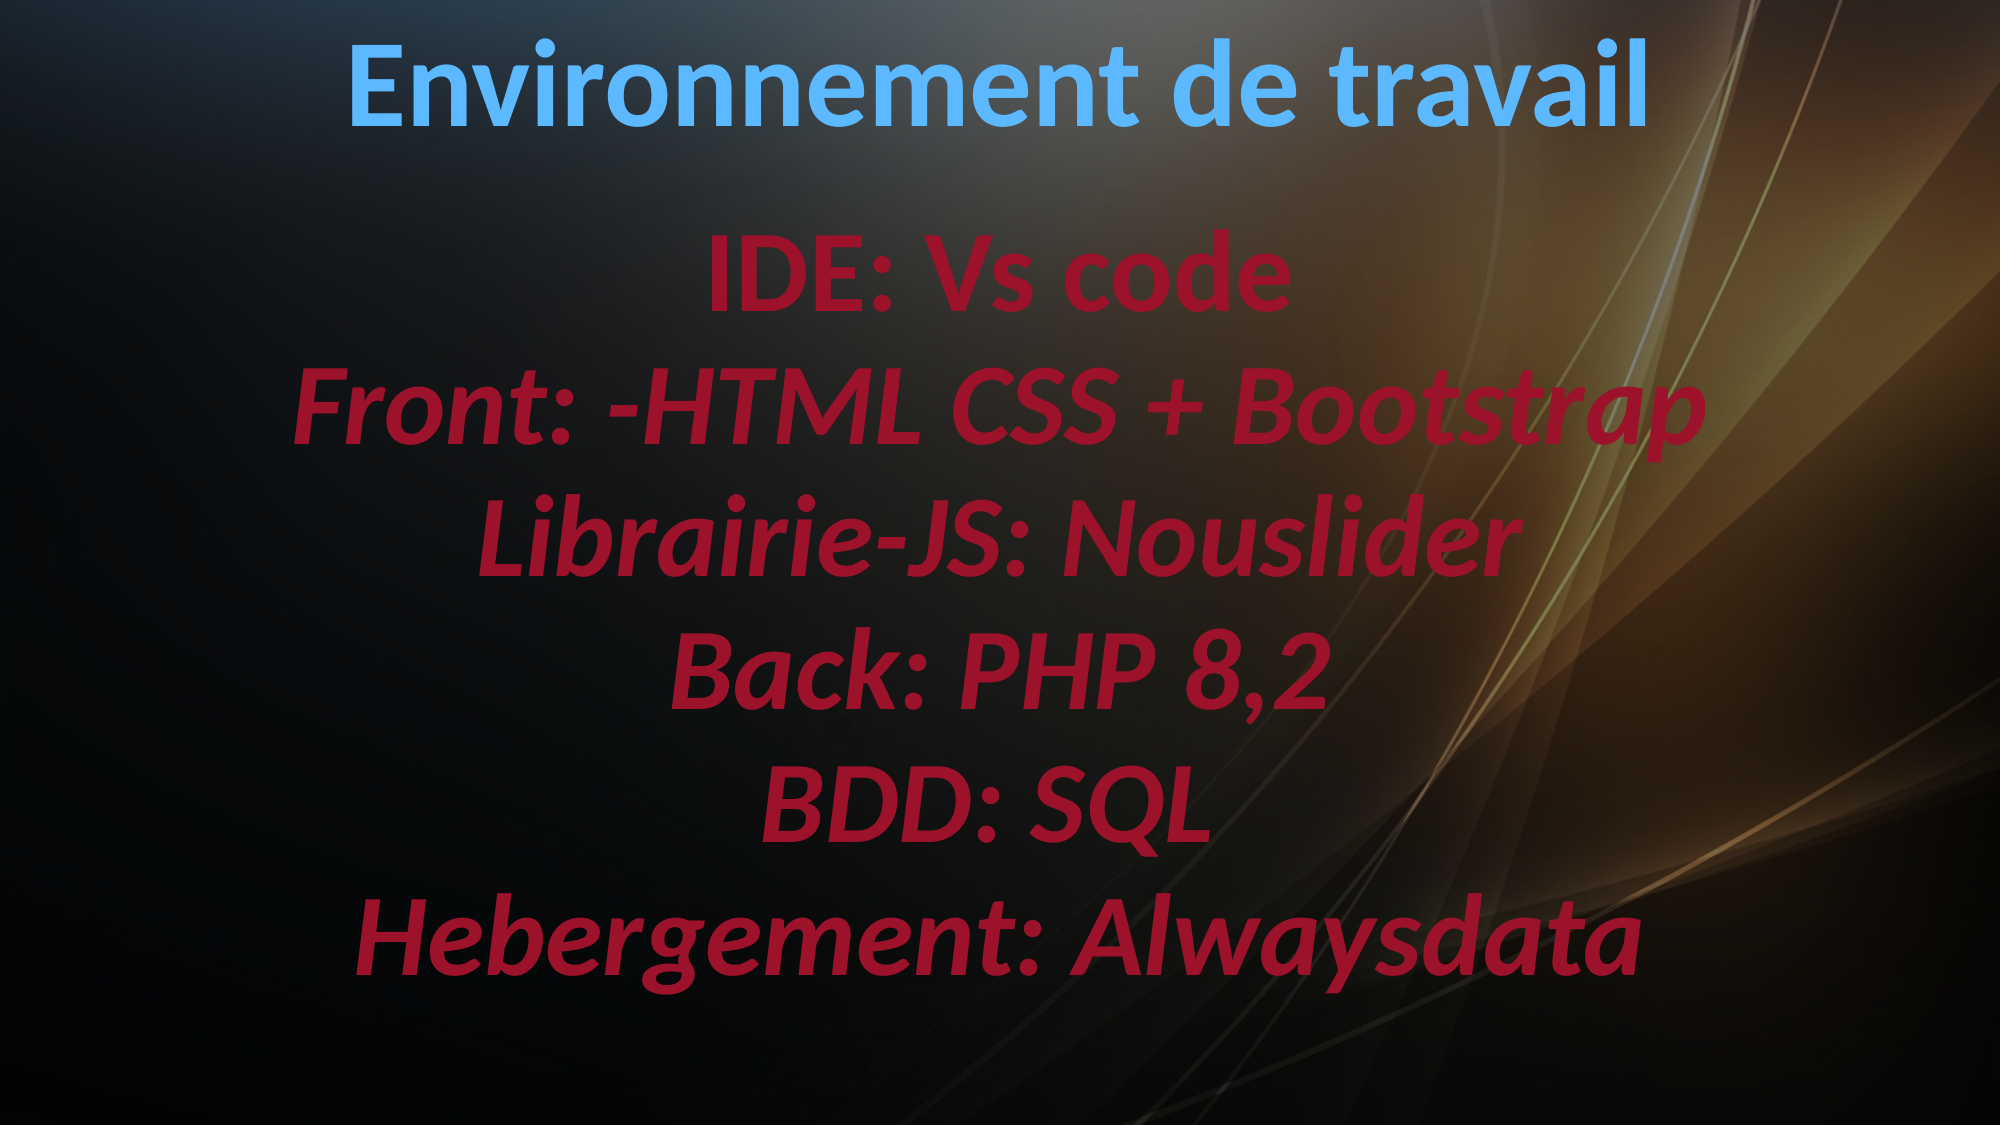

# Environnement de travail
IDE: Vs code
Front: -HTML CSS + Bootstrap
Librairie-JS: Nouslider
Back: PHP 8,2
BDD: SQL
Hebergement: Alwaysdata